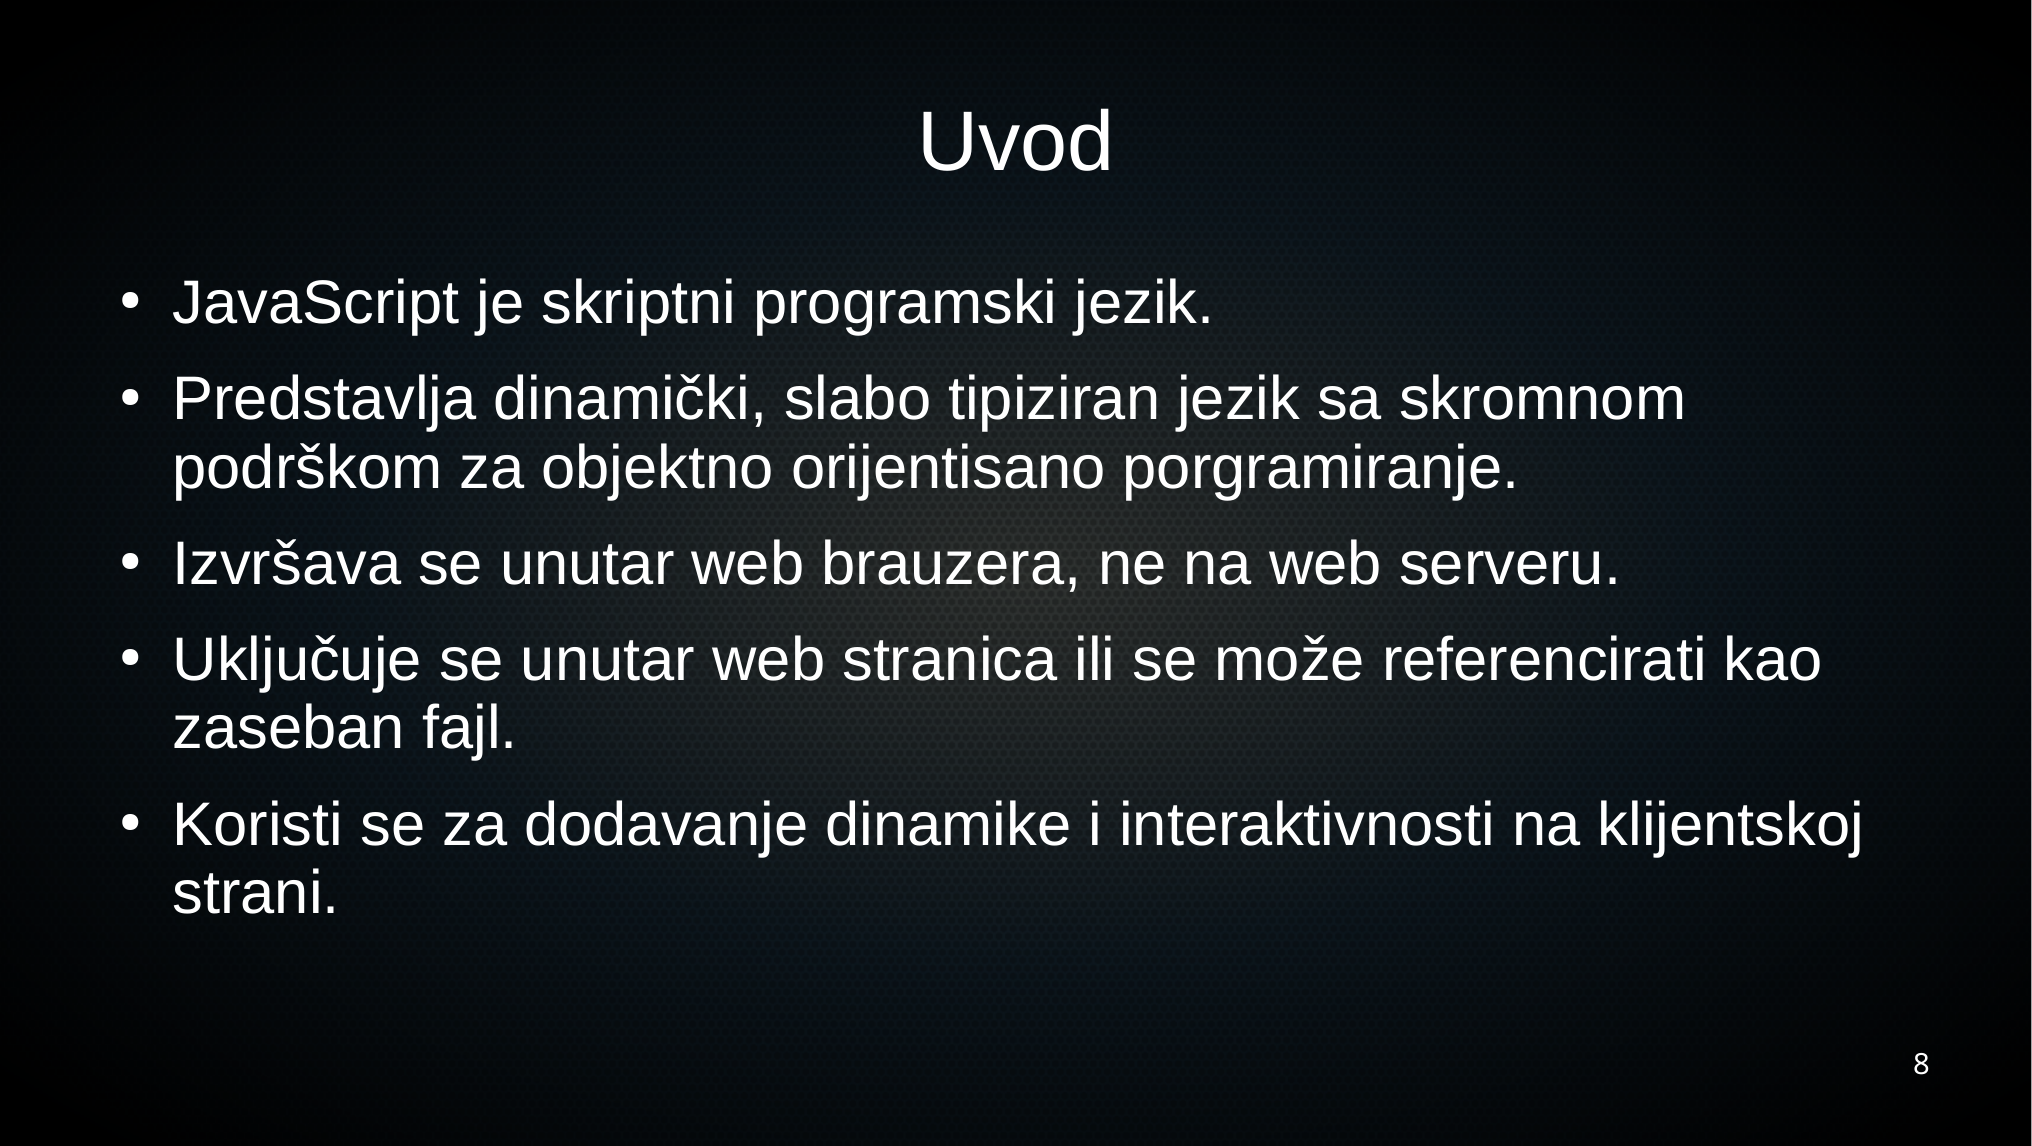

# Uvod
JavaScript je skriptni programski jezik.
Predstavlja dinamički, slabo tipiziran jezik sa skromnom podrškom za objektno orijentisano porgramiranje.
Izvršava se unutar web brauzera, ne na web serveru.
Uključuje se unutar web stranica ili se može referencirati kao zaseban fajl.
Koristi se za dodavanje dinamike i interaktivnosti na klijentskoj strani.
8